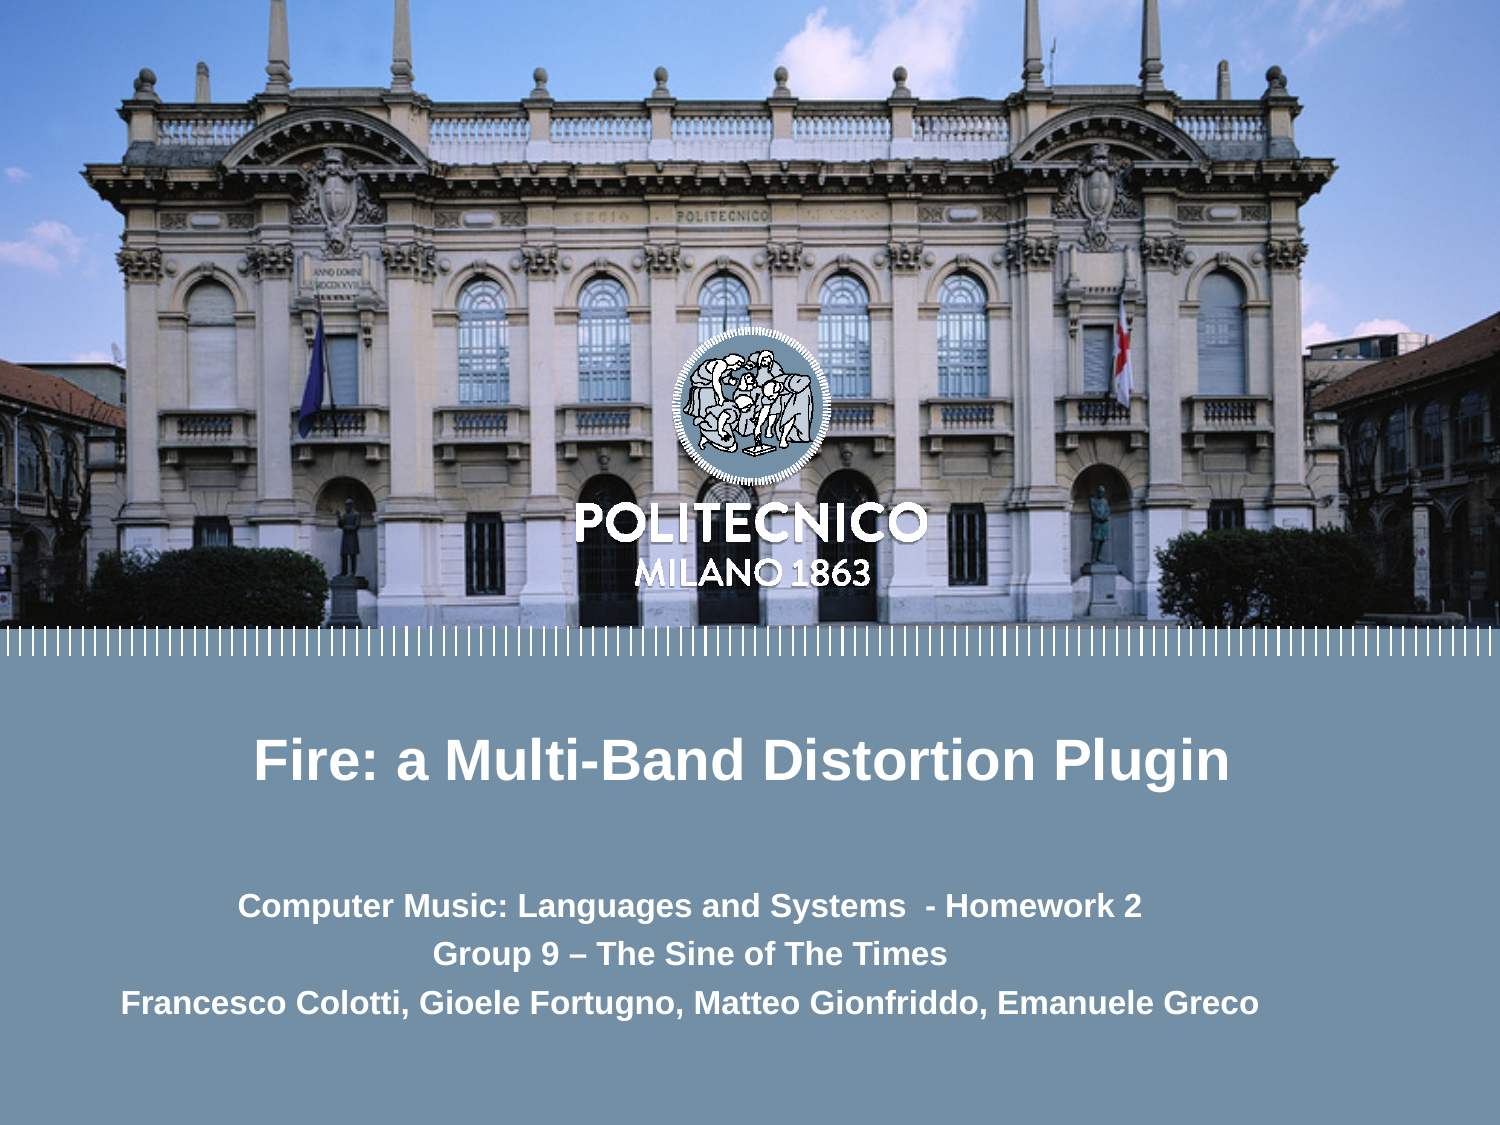

# Titolo presentazione sottotitolo
Fire: a Multi-Band Distortion Plugin
Milano, XX mese 20XX
Computer Music: Languages and Systems  - Homework 2
Group 9 – The Sine of The Times
Francesco Colotti, Gioele Fortugno, Matteo Gionfriddo, Emanuele Greco